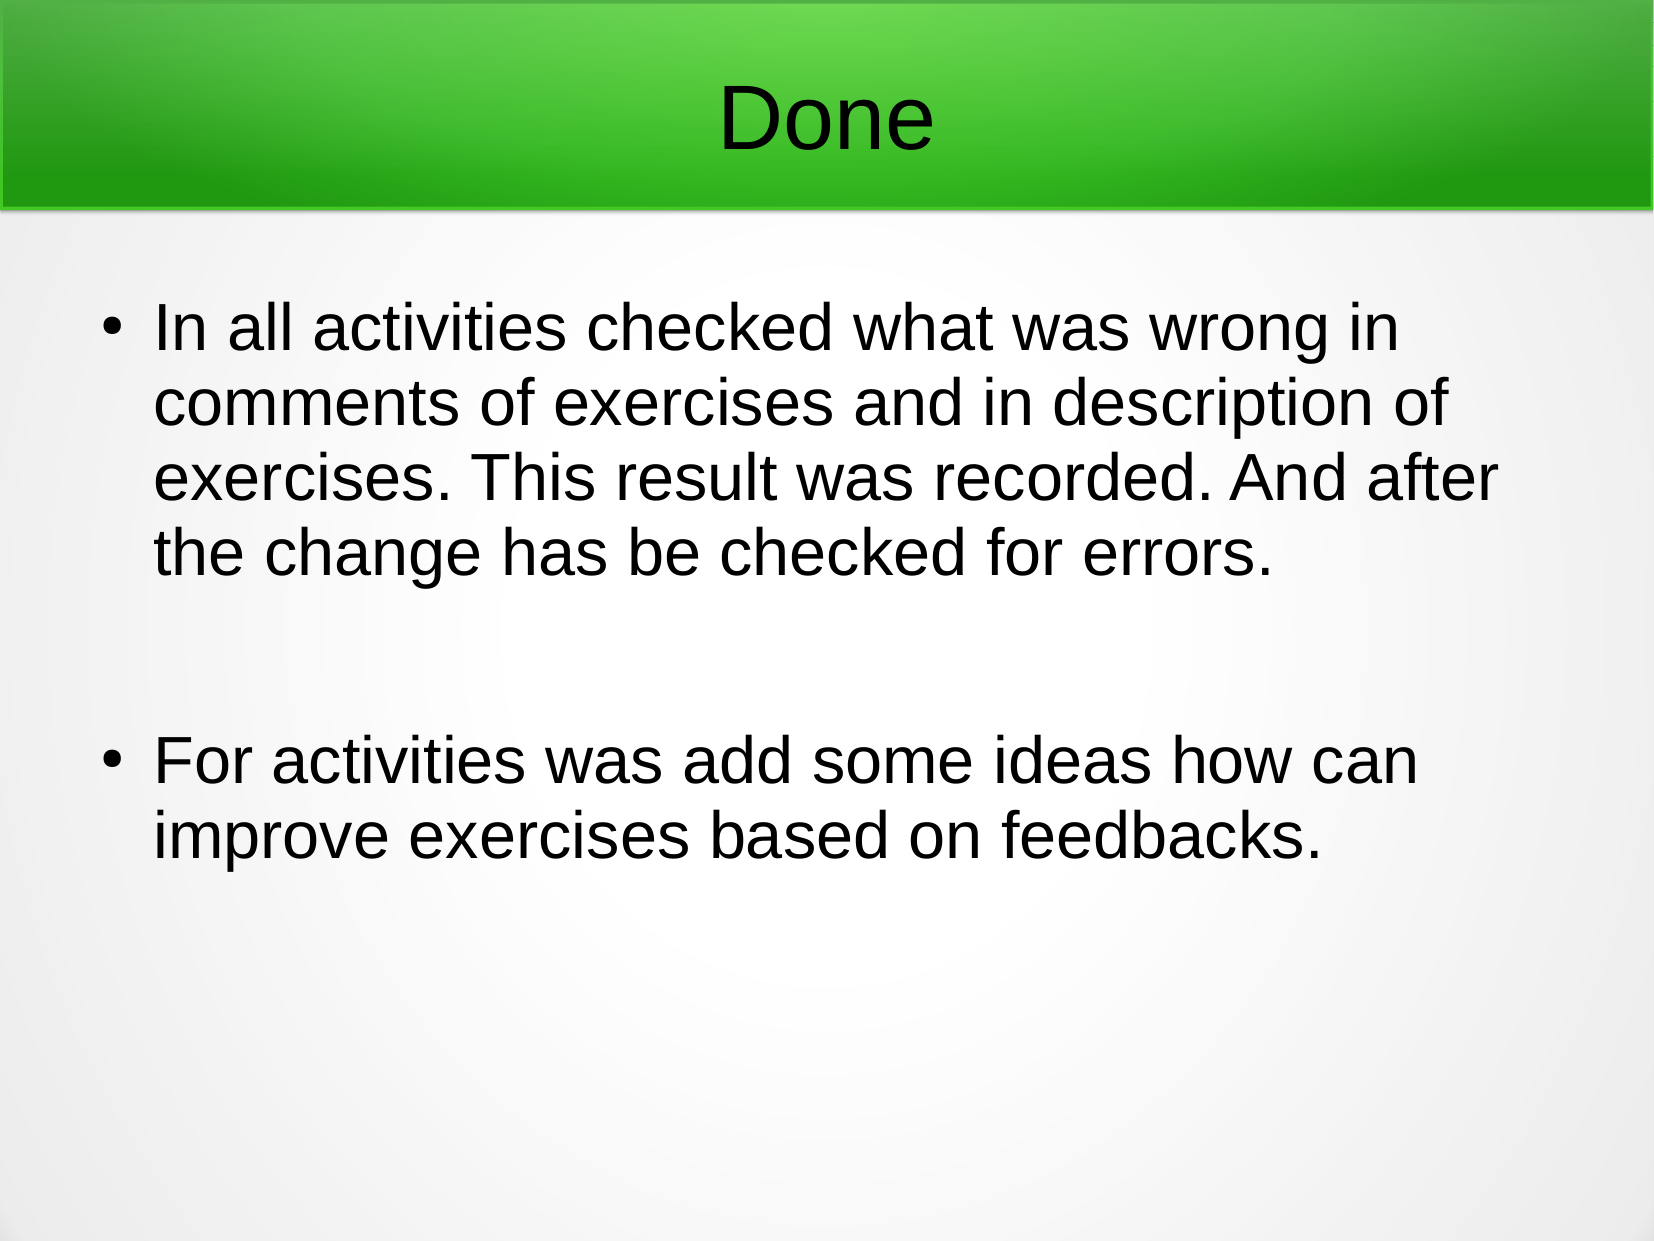

# Done
In all activities checked what was wrong in comments of exercises and in description of exercises. This result was recorded. And after the change has be checked for errors.
For activities was add some ideas how can improve exercises based on feedbacks.